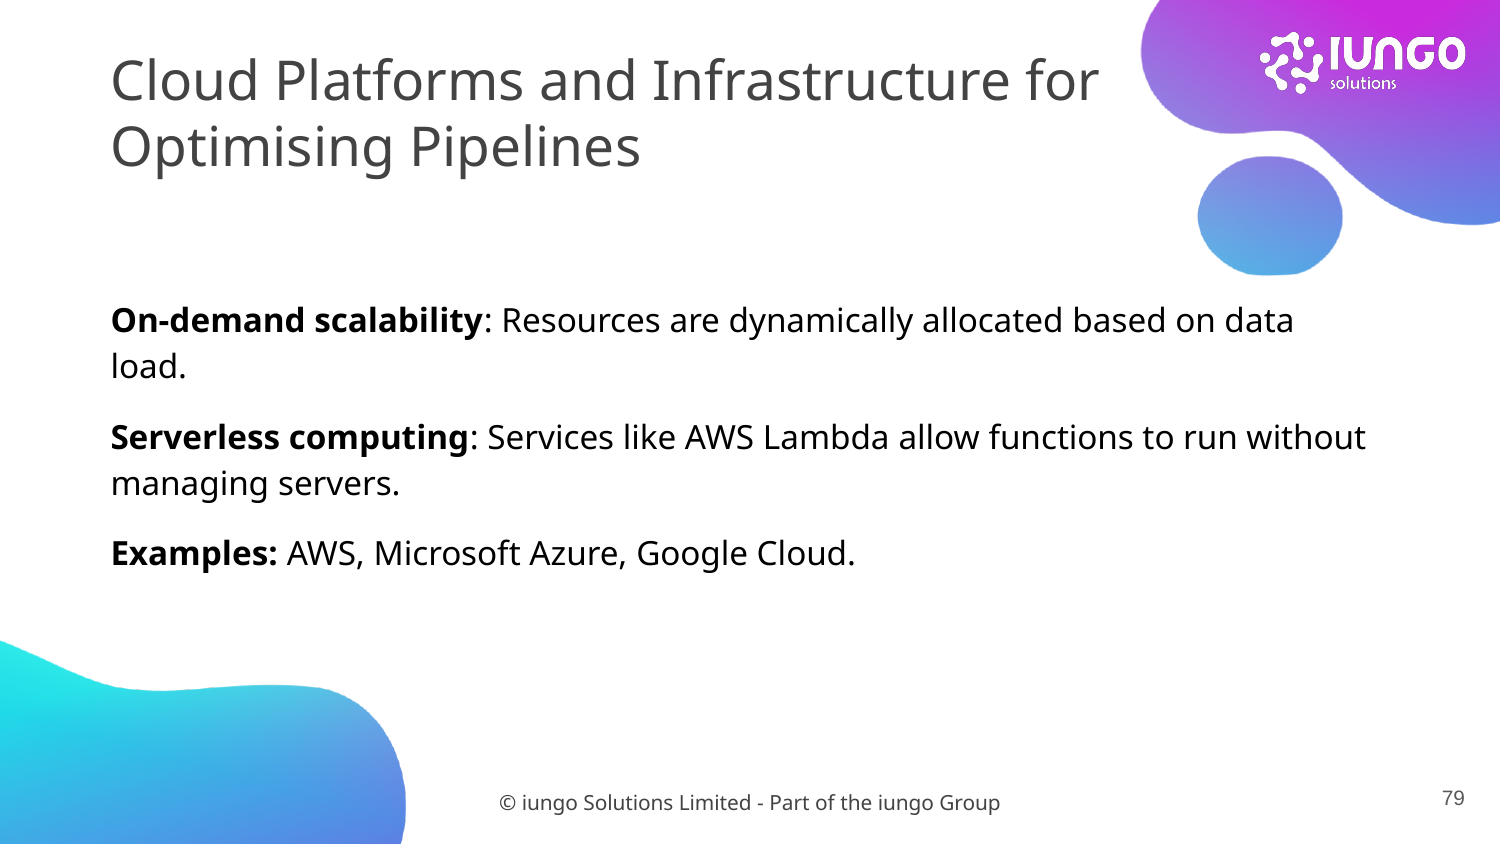

# Cloud Platforms and Infrastructure for Optimising Pipelines
On-demand scalability: Resources are dynamically allocated based on data load.
Serverless computing: Services like AWS Lambda allow functions to run without managing servers.
Examples: AWS, Microsoft Azure, Google Cloud.